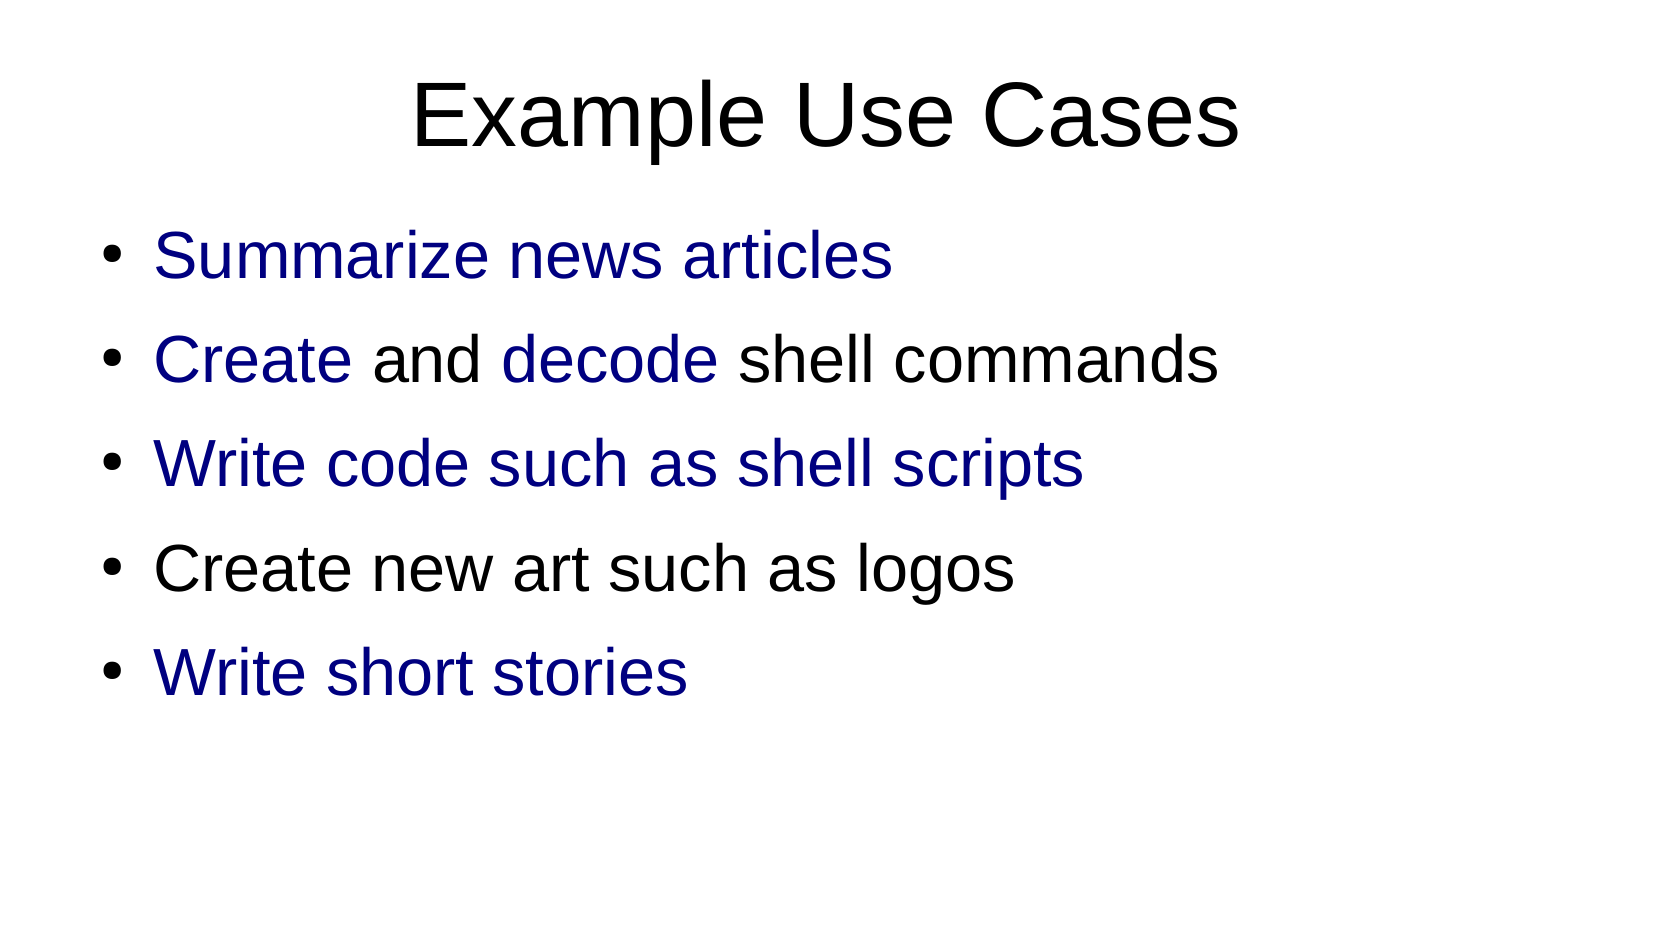

# Example Use Cases
Summarize news articles
Create and decode shell commands
Write code such as shell scripts
Create new art such as logos
Write short stories